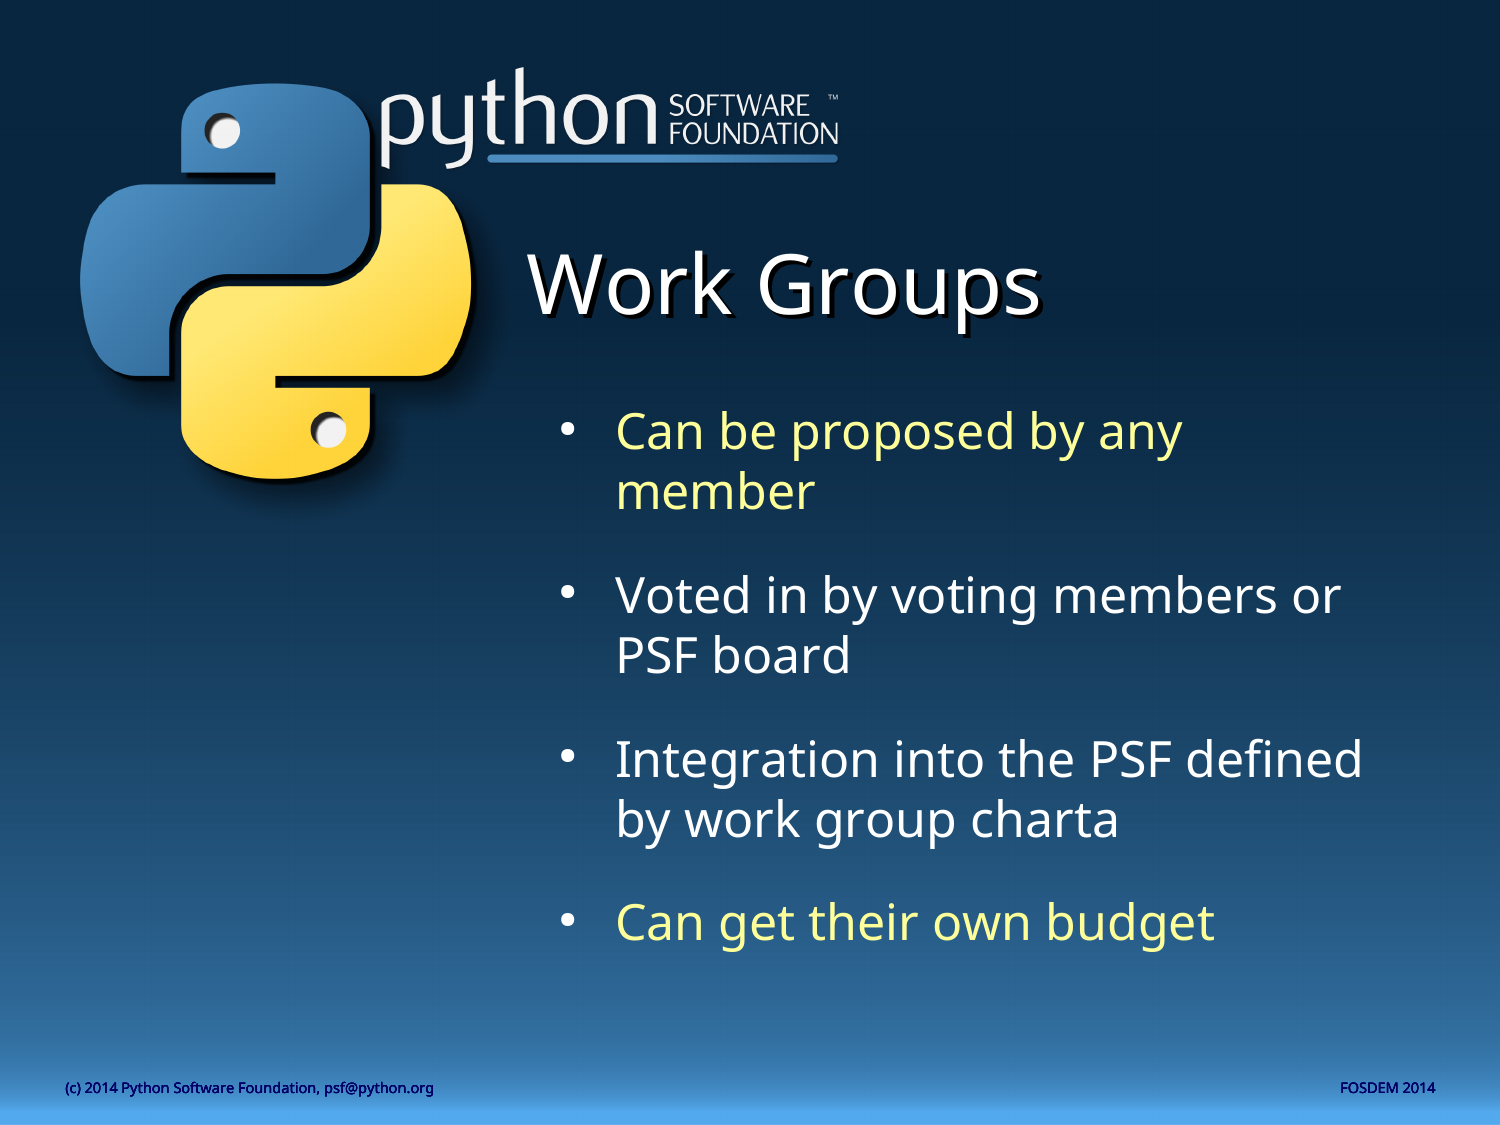

# Work Groups
Can be proposed by any member
Voted in by voting members or
PSF board
Integration into the PSF defined by work group charta
Can get their own budget
(c) 2014 Python Software Foundation, psf@python.org						 FOSDEM 2014
(c) 2014 Python Software Foundation, psf@python.org						 FOSDEM 2014
(c) 2014 Python Software Foundation, psf@python.org						 FOSDEM 2014